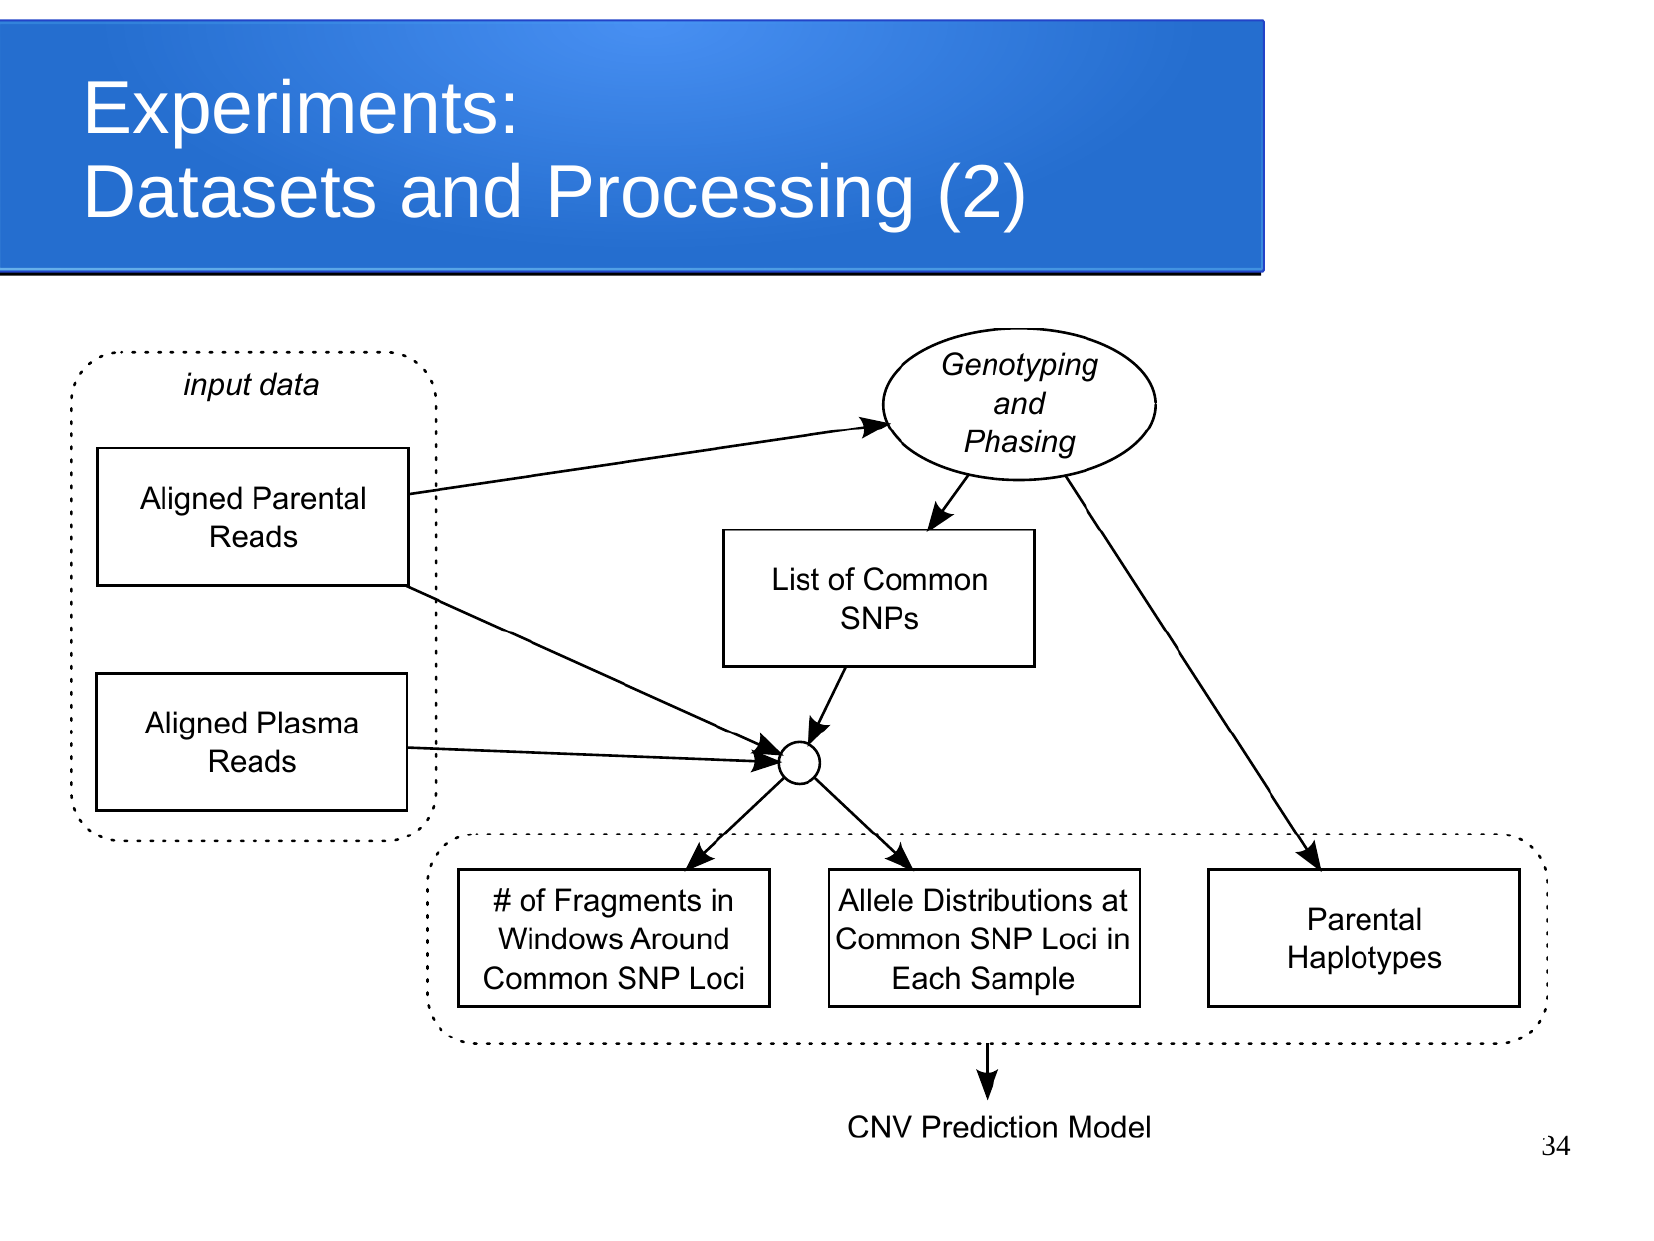

# Experiments: Datasets and Processing (2)
34